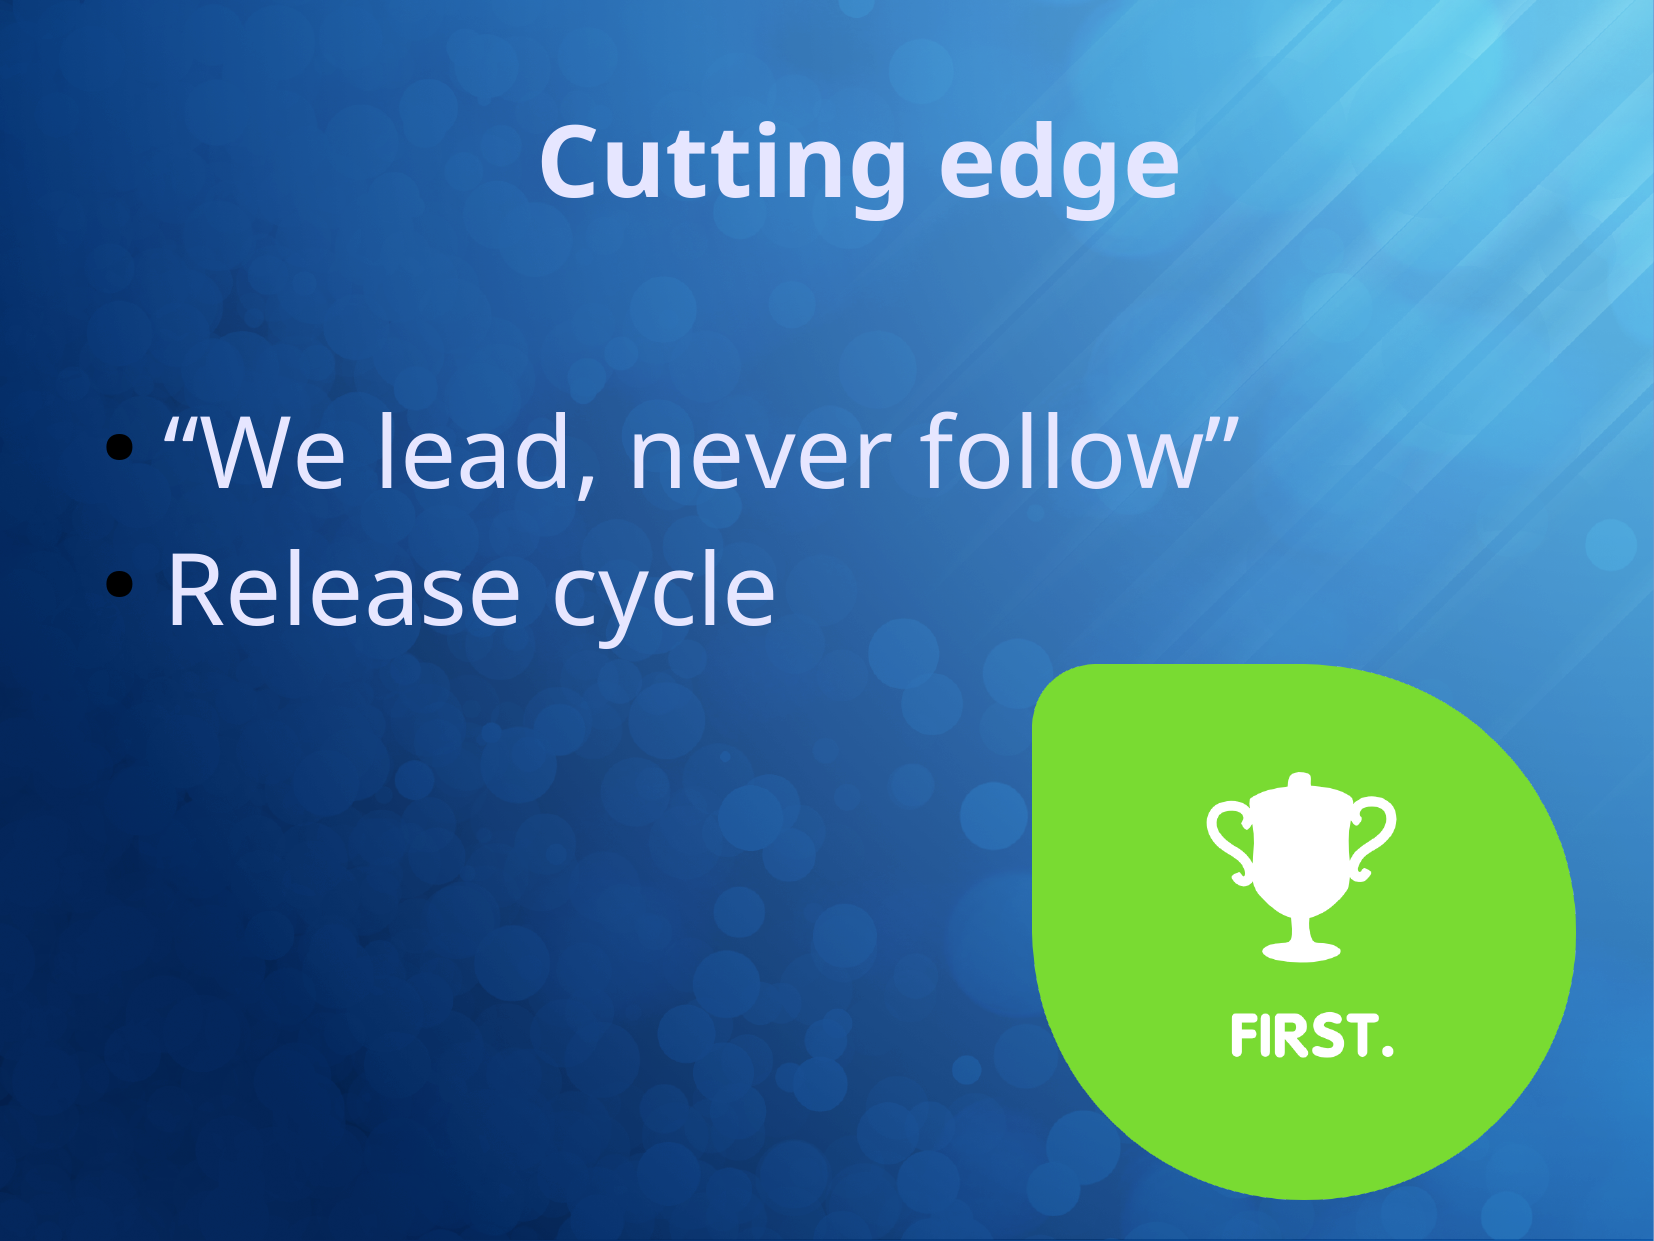

Cutting edge
 “We lead, never follow”
 Release cycle